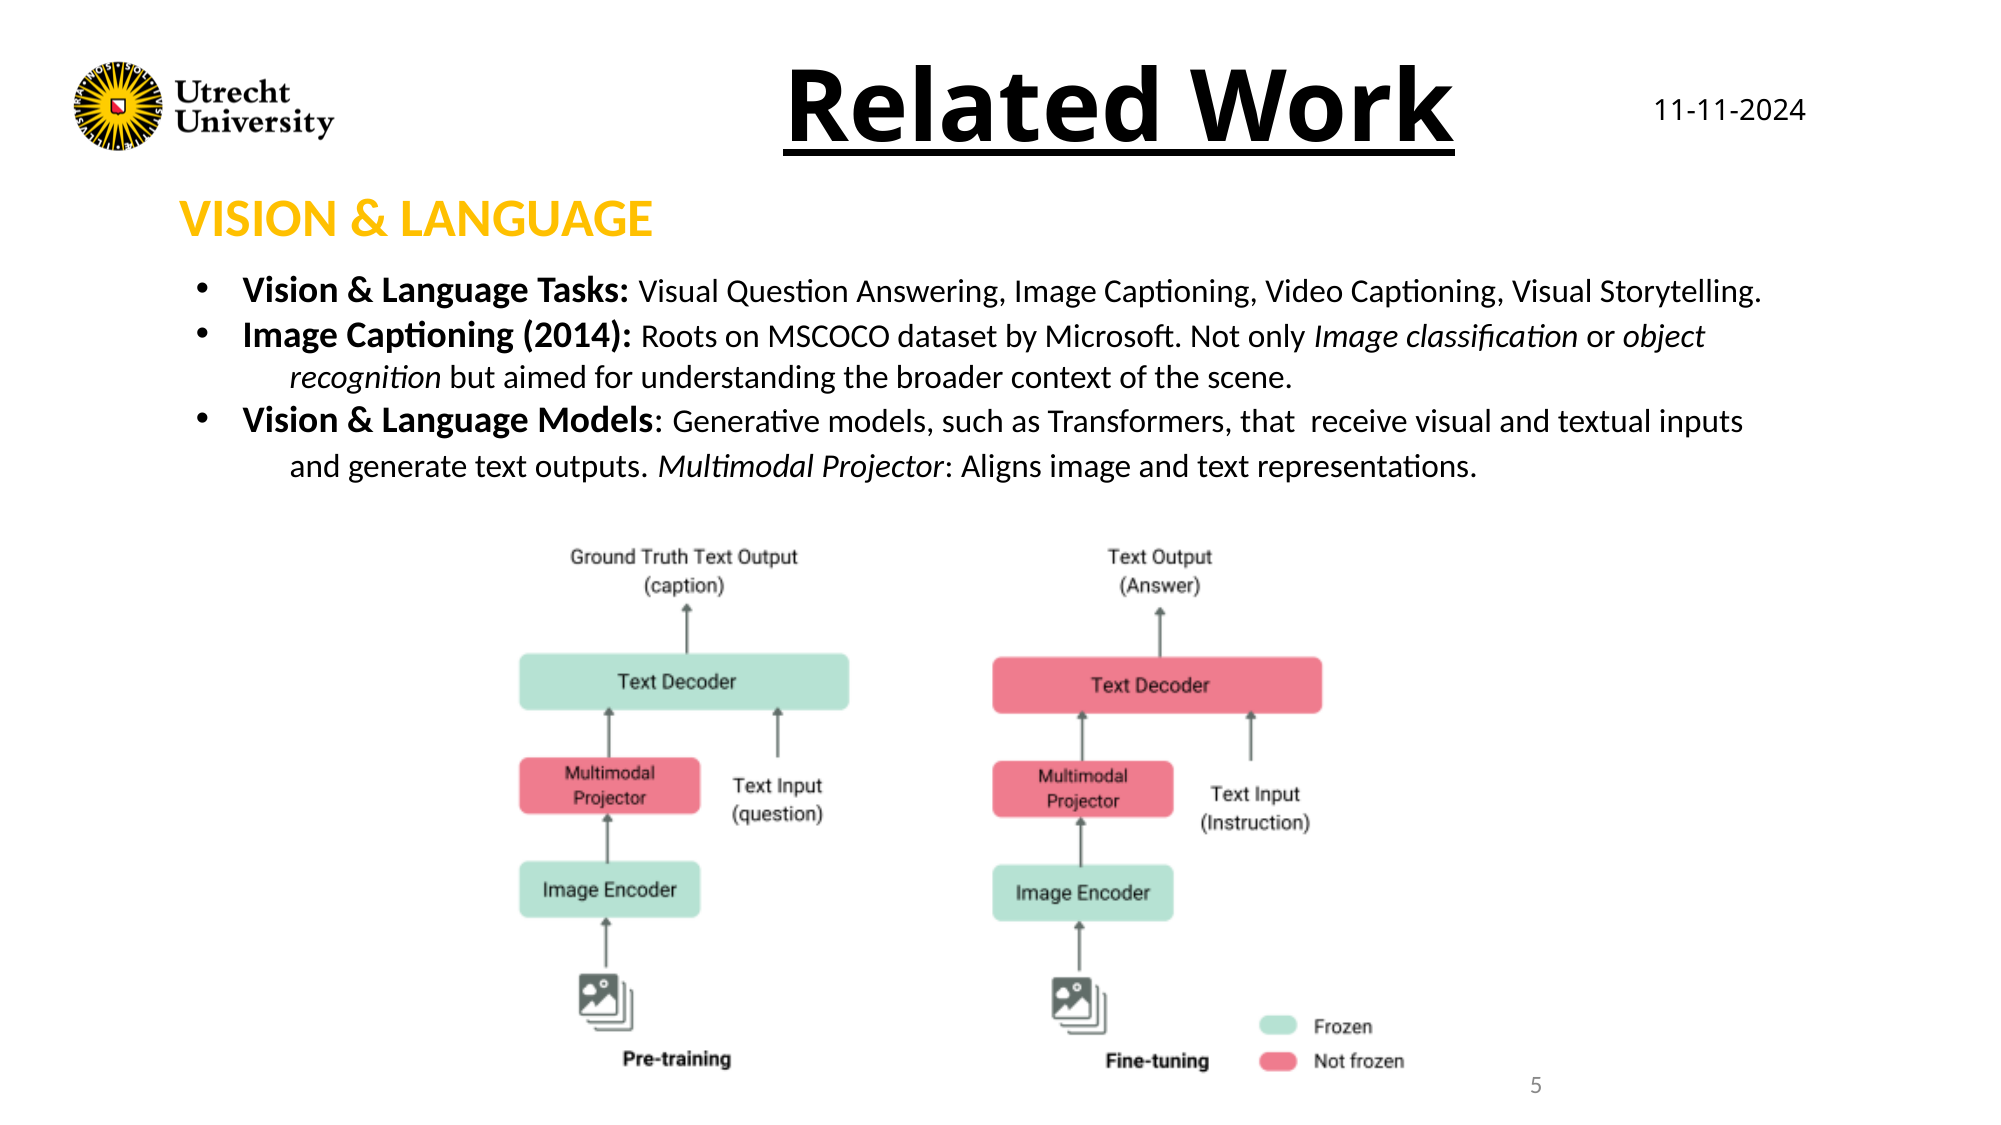

Related Work
11-11-2024
VISION & LANGUAGE
Vision & Language Tasks: Visual Question Answering, Image Captioning, Video Captioning, Visual Storytelling.
Image Captioning (2014): Roots on MSCOCO dataset by Microsoft. Not only Image classification or object recognition but aimed for understanding the broader context of the scene.
Vision & Language Models: Generative models, such as Transformers, that receive visual and textual inputs and generate text outputs. Multimodal Projector: Aligns image and text representations.
1